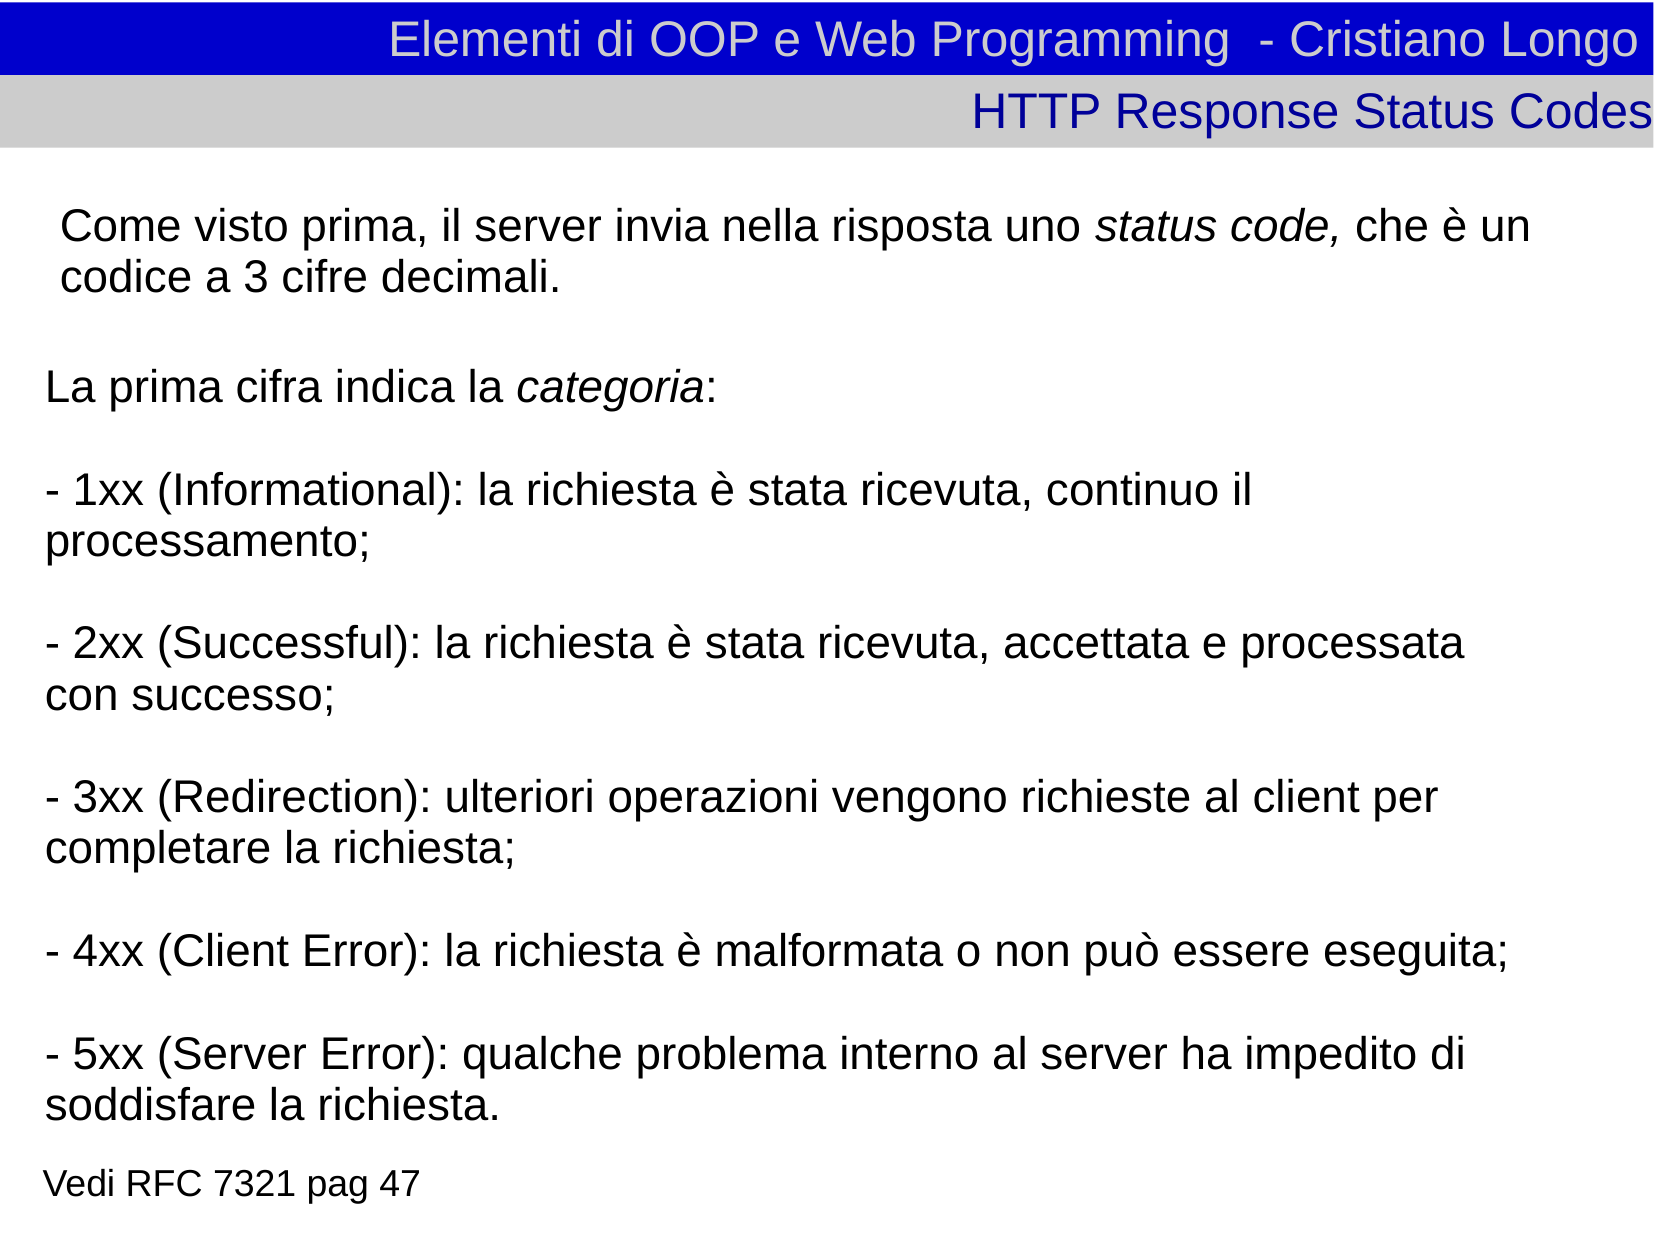

# Elementi di OOP e Web Programming - Cristiano Longo
HTTP Response Status Codes
Come visto prima, il server invia nella risposta uno status code, che è un codice a 3 cifre decimali.
La prima cifra indica la categoria:
- 1xx (Informational): la richiesta è stata ricevuta, continuo il processamento;
- 2xx (Successful): la richiesta è stata ricevuta, accettata e processata con successo;
- 3xx (Redirection): ulteriori operazioni vengono richieste al client per completare la richiesta;
- 4xx (Client Error): la richiesta è malformata o non può essere eseguita;
- 5xx (Server Error): qualche problema interno al server ha impedito di soddisfare la richiesta.
Vedi RFC 7321 pag 47